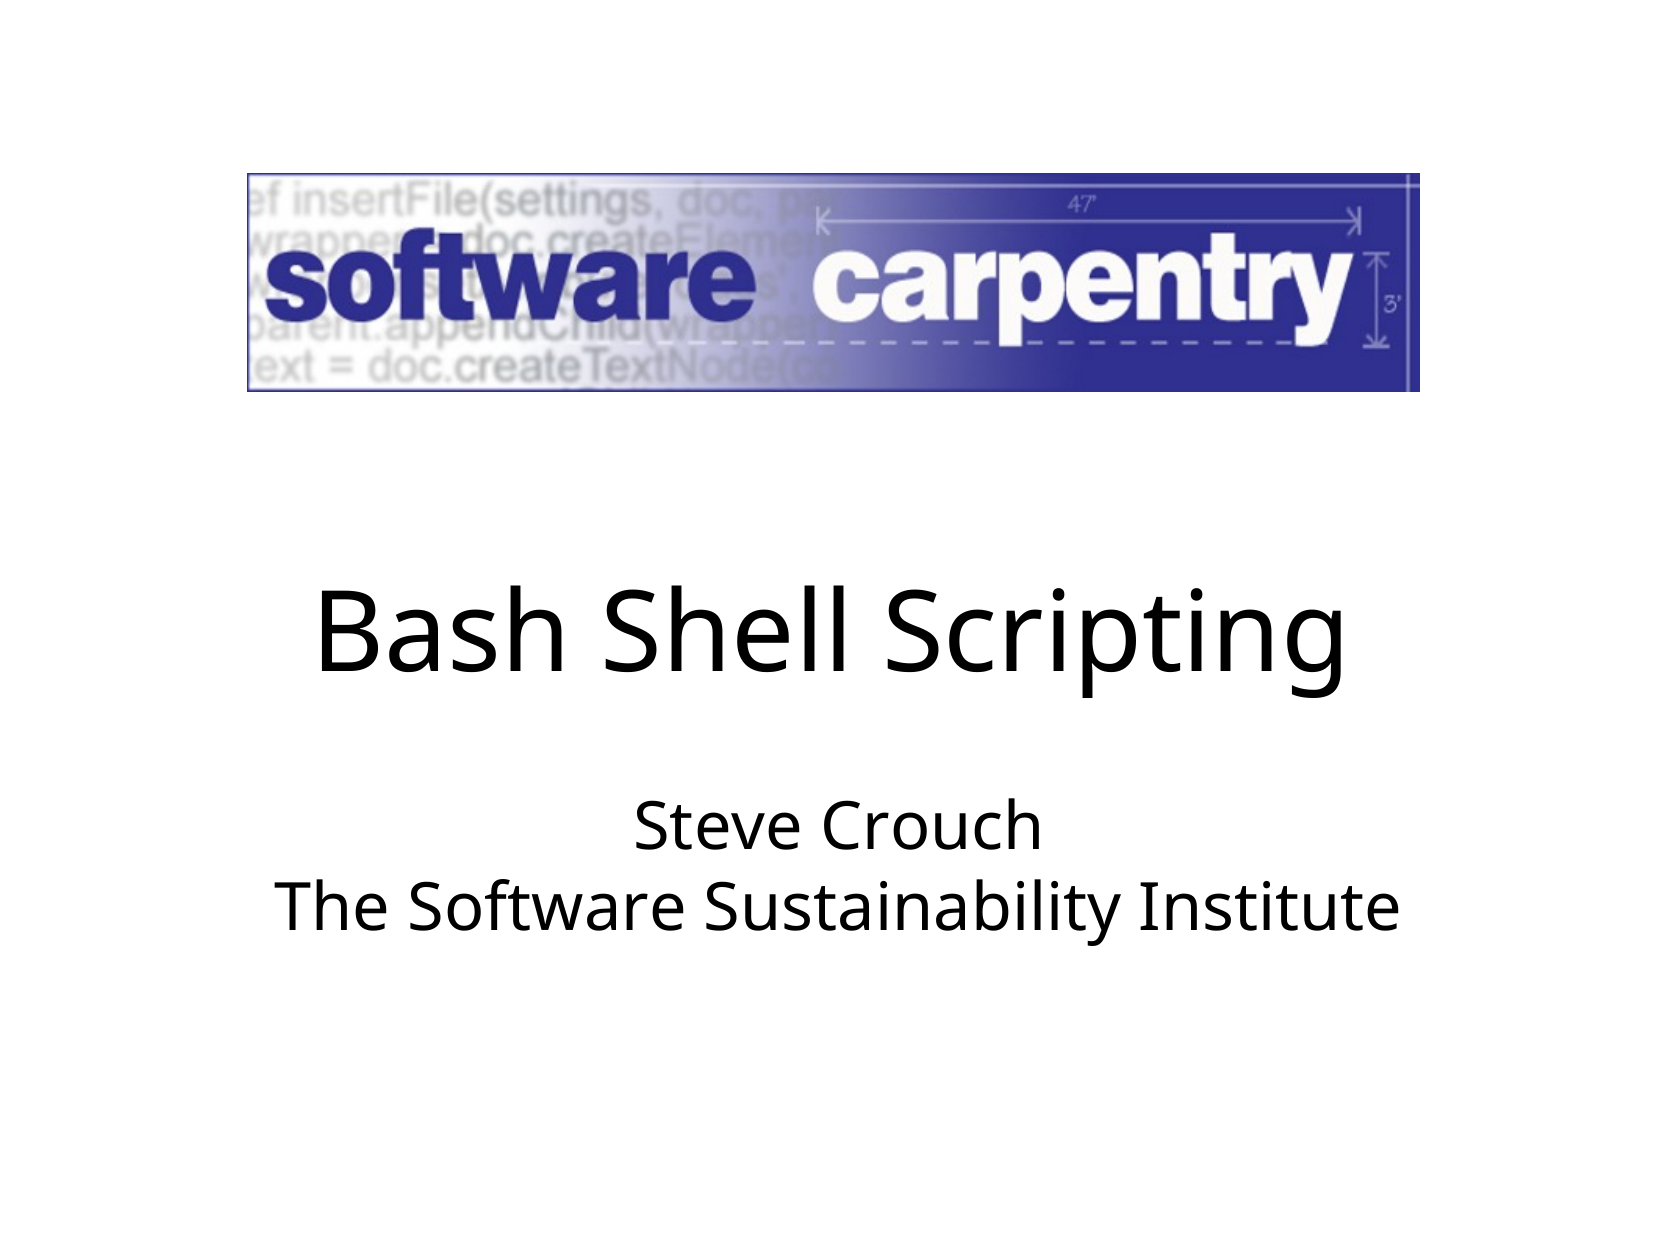

Bash Shell Scripting
Steve Crouch
The Software Sustainability Institute